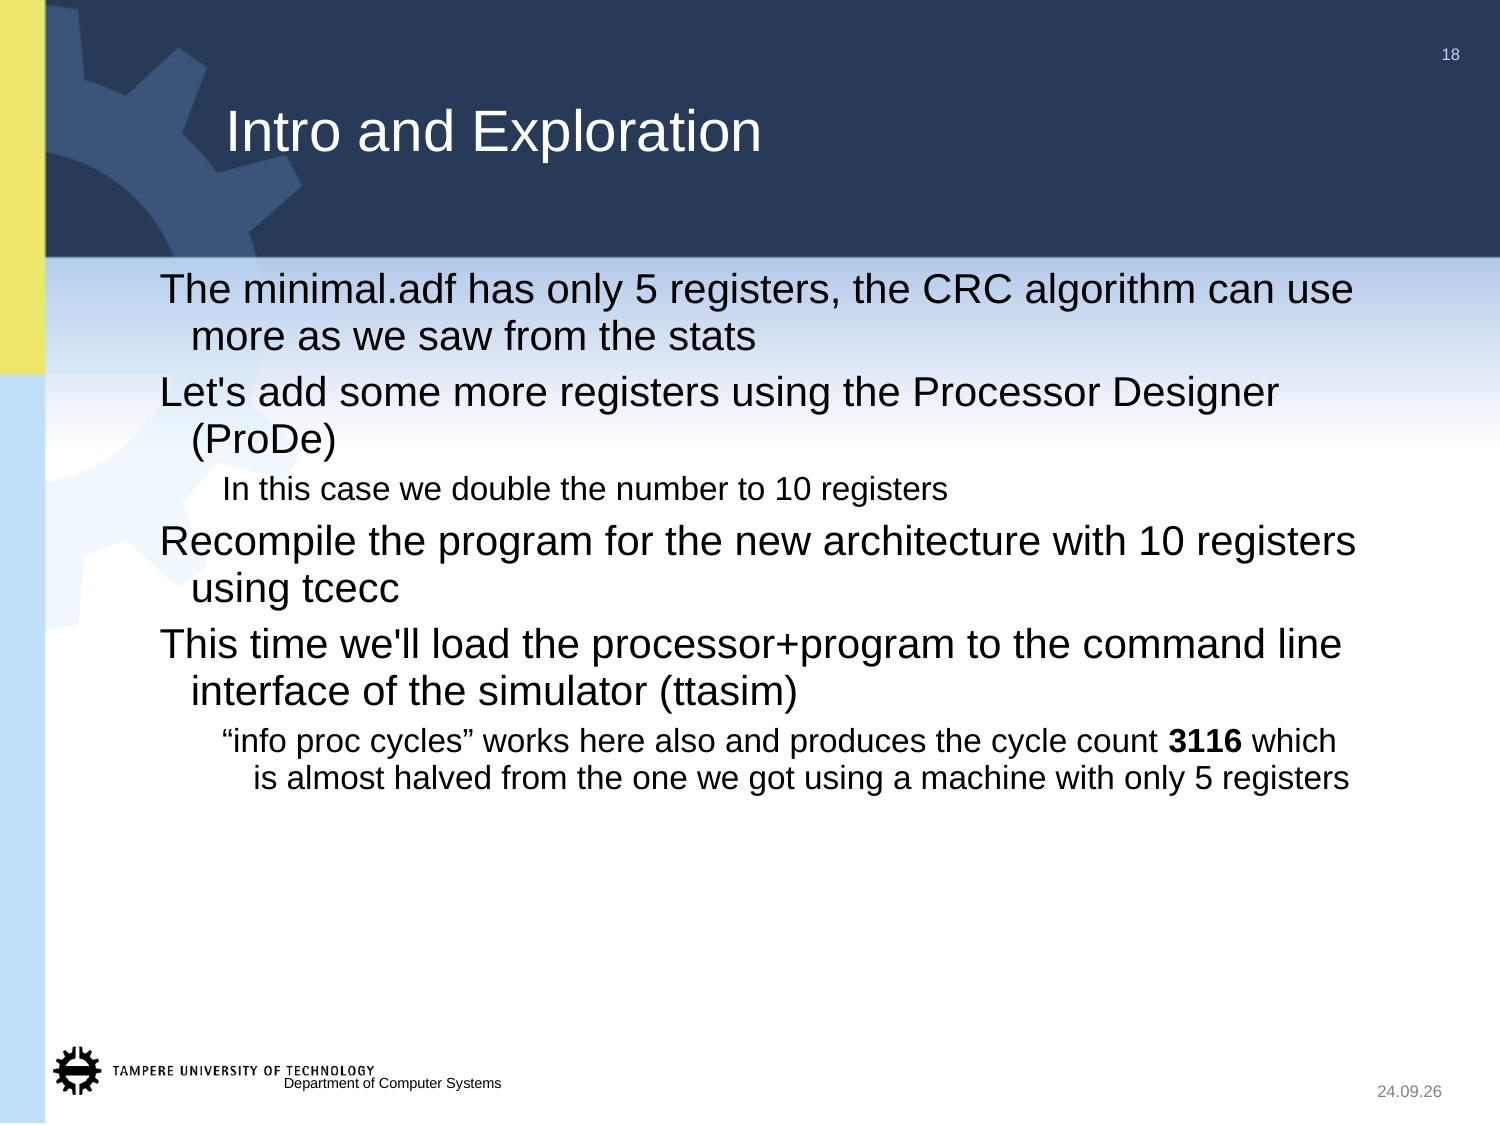

# Intro and Exploration
18
The minimal.adf has only 5 registers, the CRC algorithm can use more as we saw from the stats
Let's add some more registers using the Processor Designer (ProDe)
In this case we double the number to 10 registers
Recompile the program for the new architecture with 10 registers using tcecc
This time we'll load the processor+program to the command line interface of the simulator (ttasim)
“info proc cycles” works here also and produces the cycle count 3116 which is almost halved from the one we got using a machine with only 5 registers